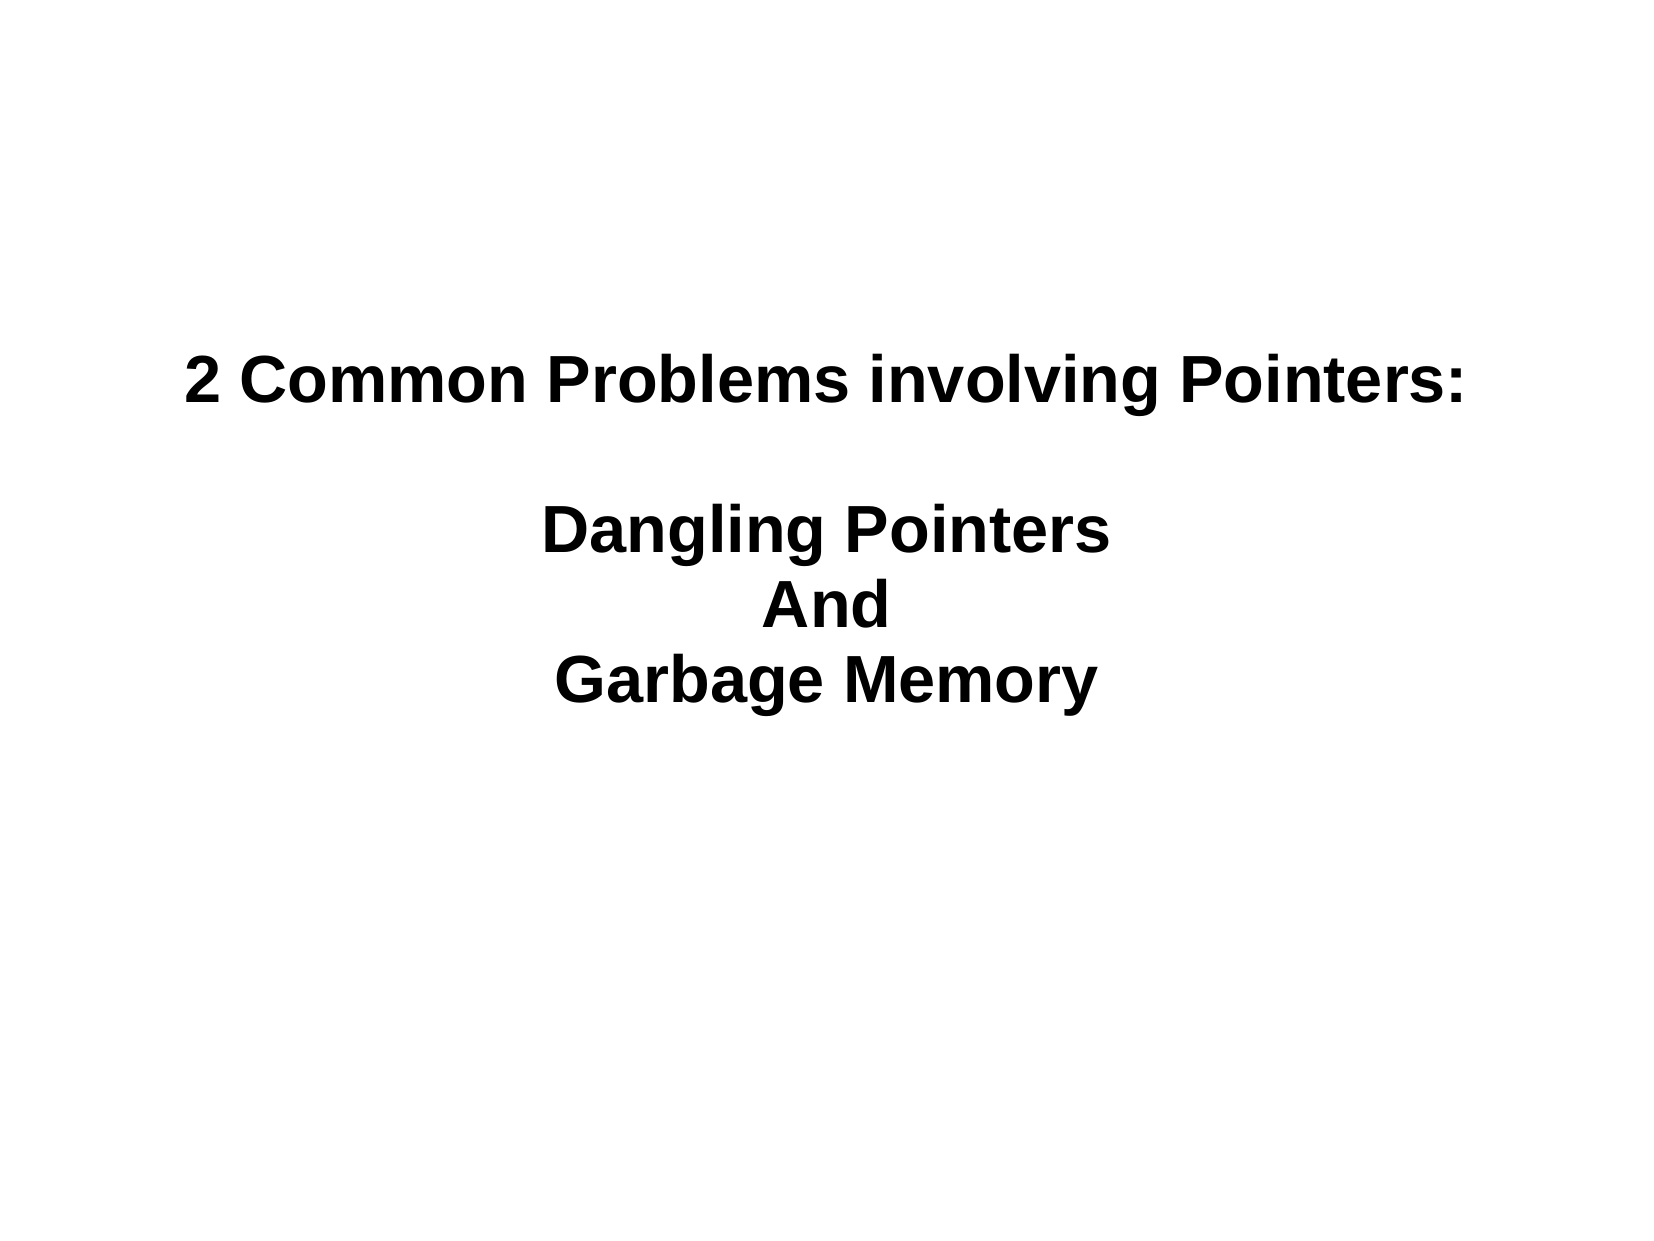

# 2 Common Problems involving Pointers:
Dangling Pointers
And
Garbage Memory